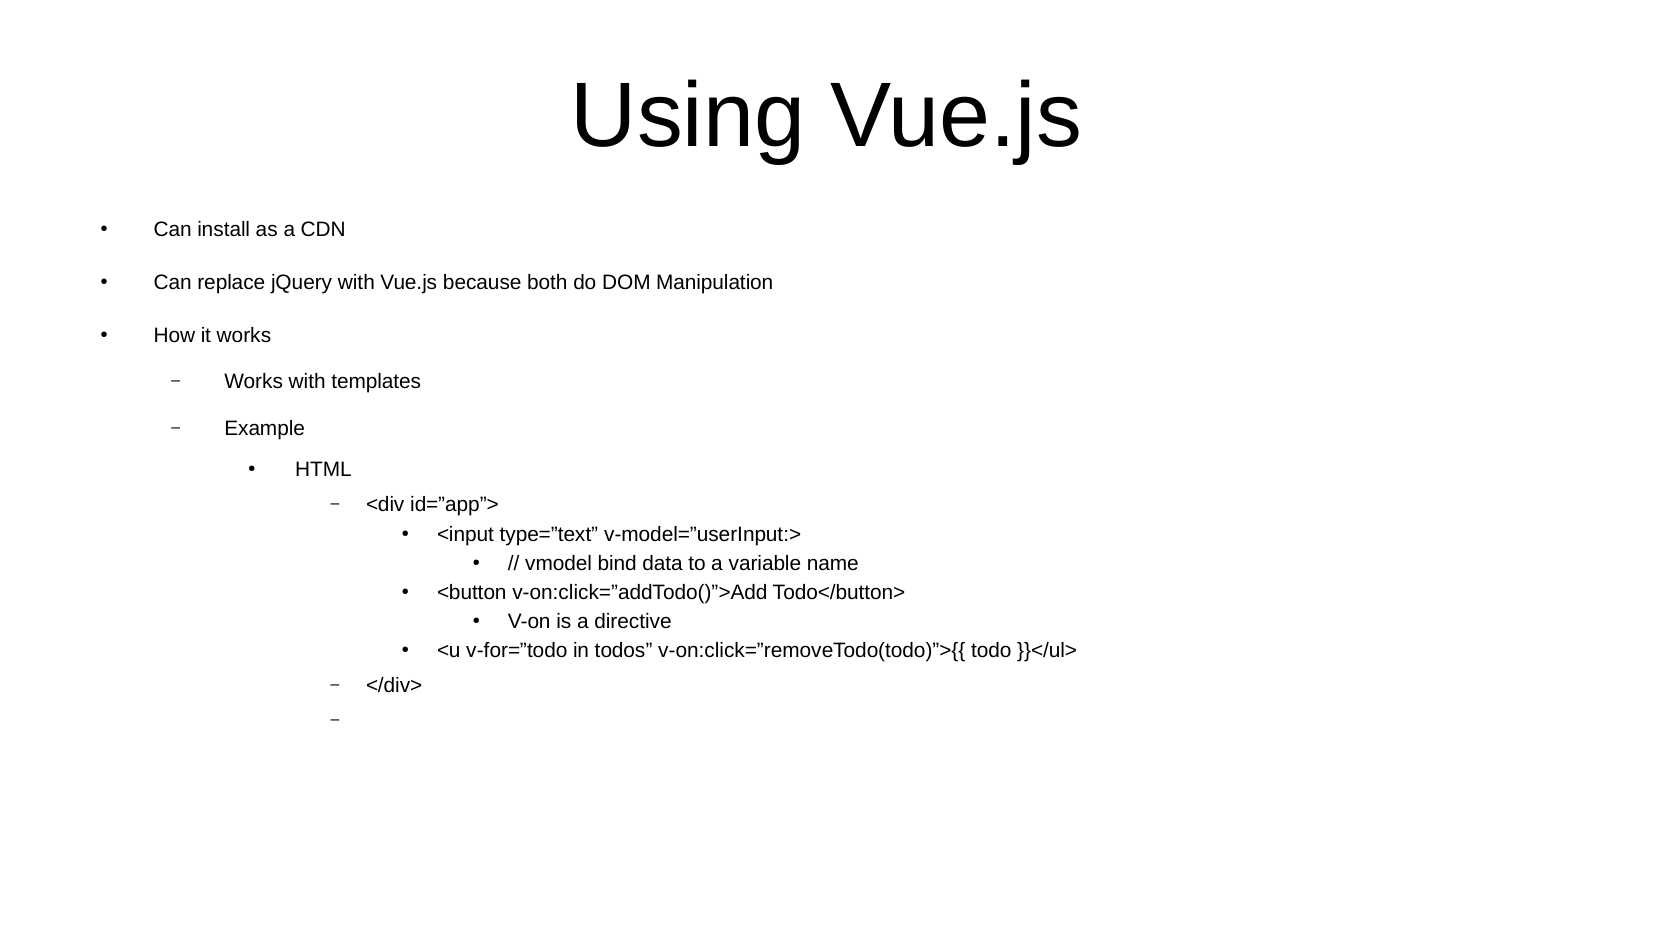

# Using Vue.js
Can install as a CDN
Can replace jQuery with Vue.js because both do DOM Manipulation
How it works
Works with templates
Example
HTML
<div id=”app”>
<input type=”text” v-model=”userInput:>
// vmodel bind data to a variable name
<button v-on:click=”addTodo()”>Add Todo</button>
V-on is a directive
<u v-for=”todo in todos” v-on:click=”removeTodo(todo)”>{{ todo }}</ul>
</div>